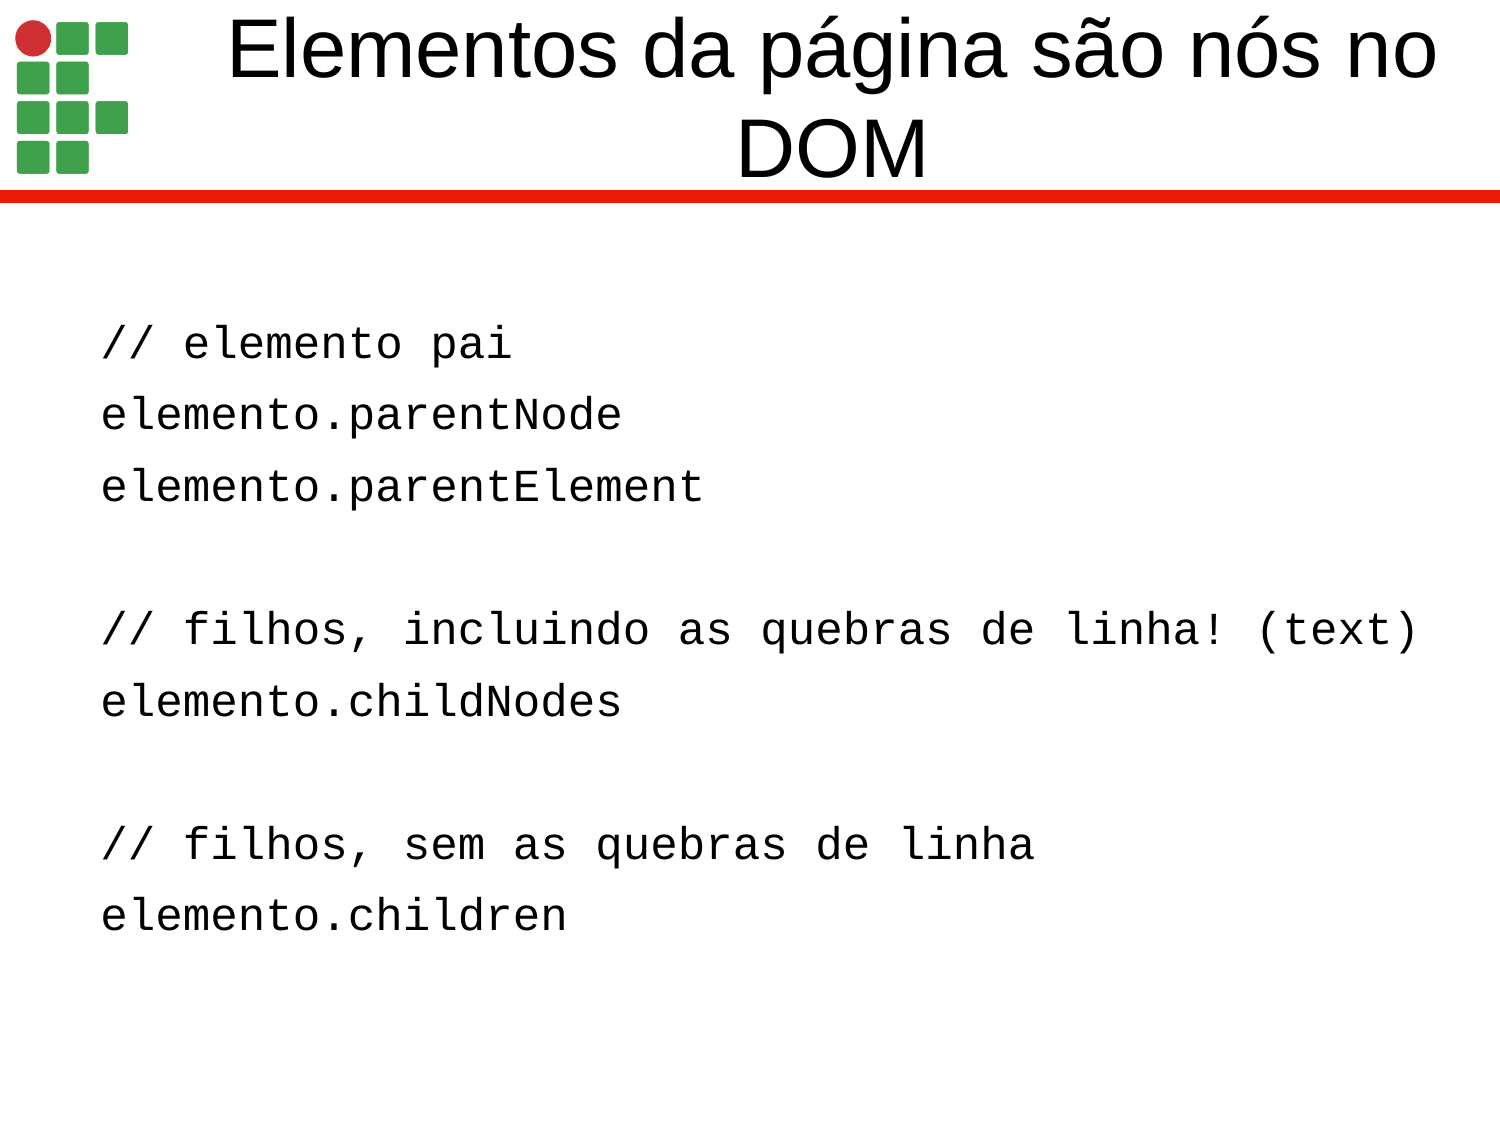

# Elementos da página são nós no DOM
// elemento pai
elemento.parentNode
elemento.parentElement
// filhos, incluindo as quebras de linha! (text)
elemento.childNodes
// filhos, sem as quebras de linha
elemento.children